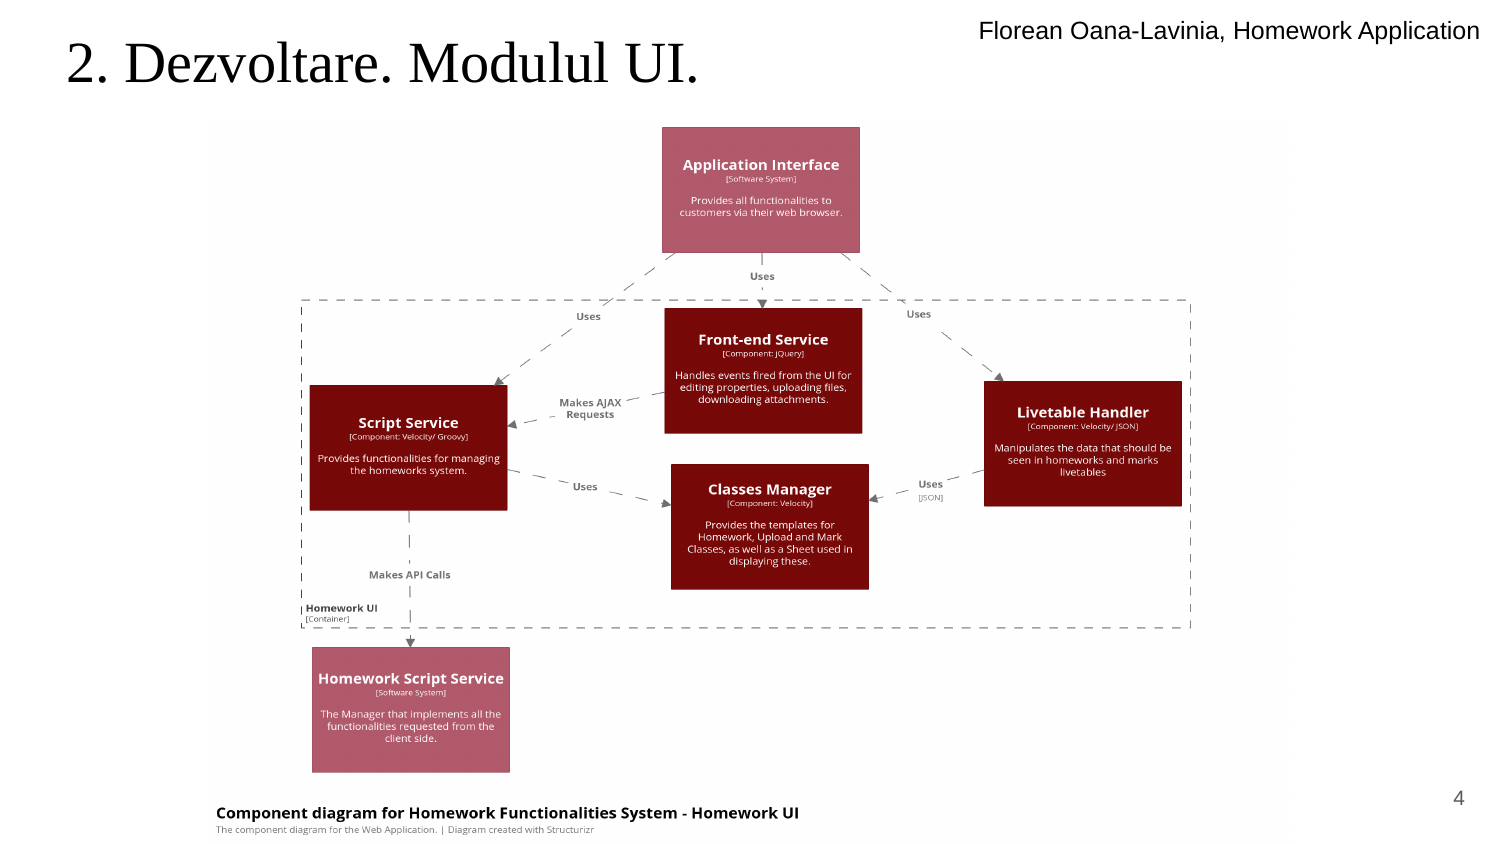

Florean Oana-Lavinia, Homework Application
# 2. Dezvoltare. Modulul UI.